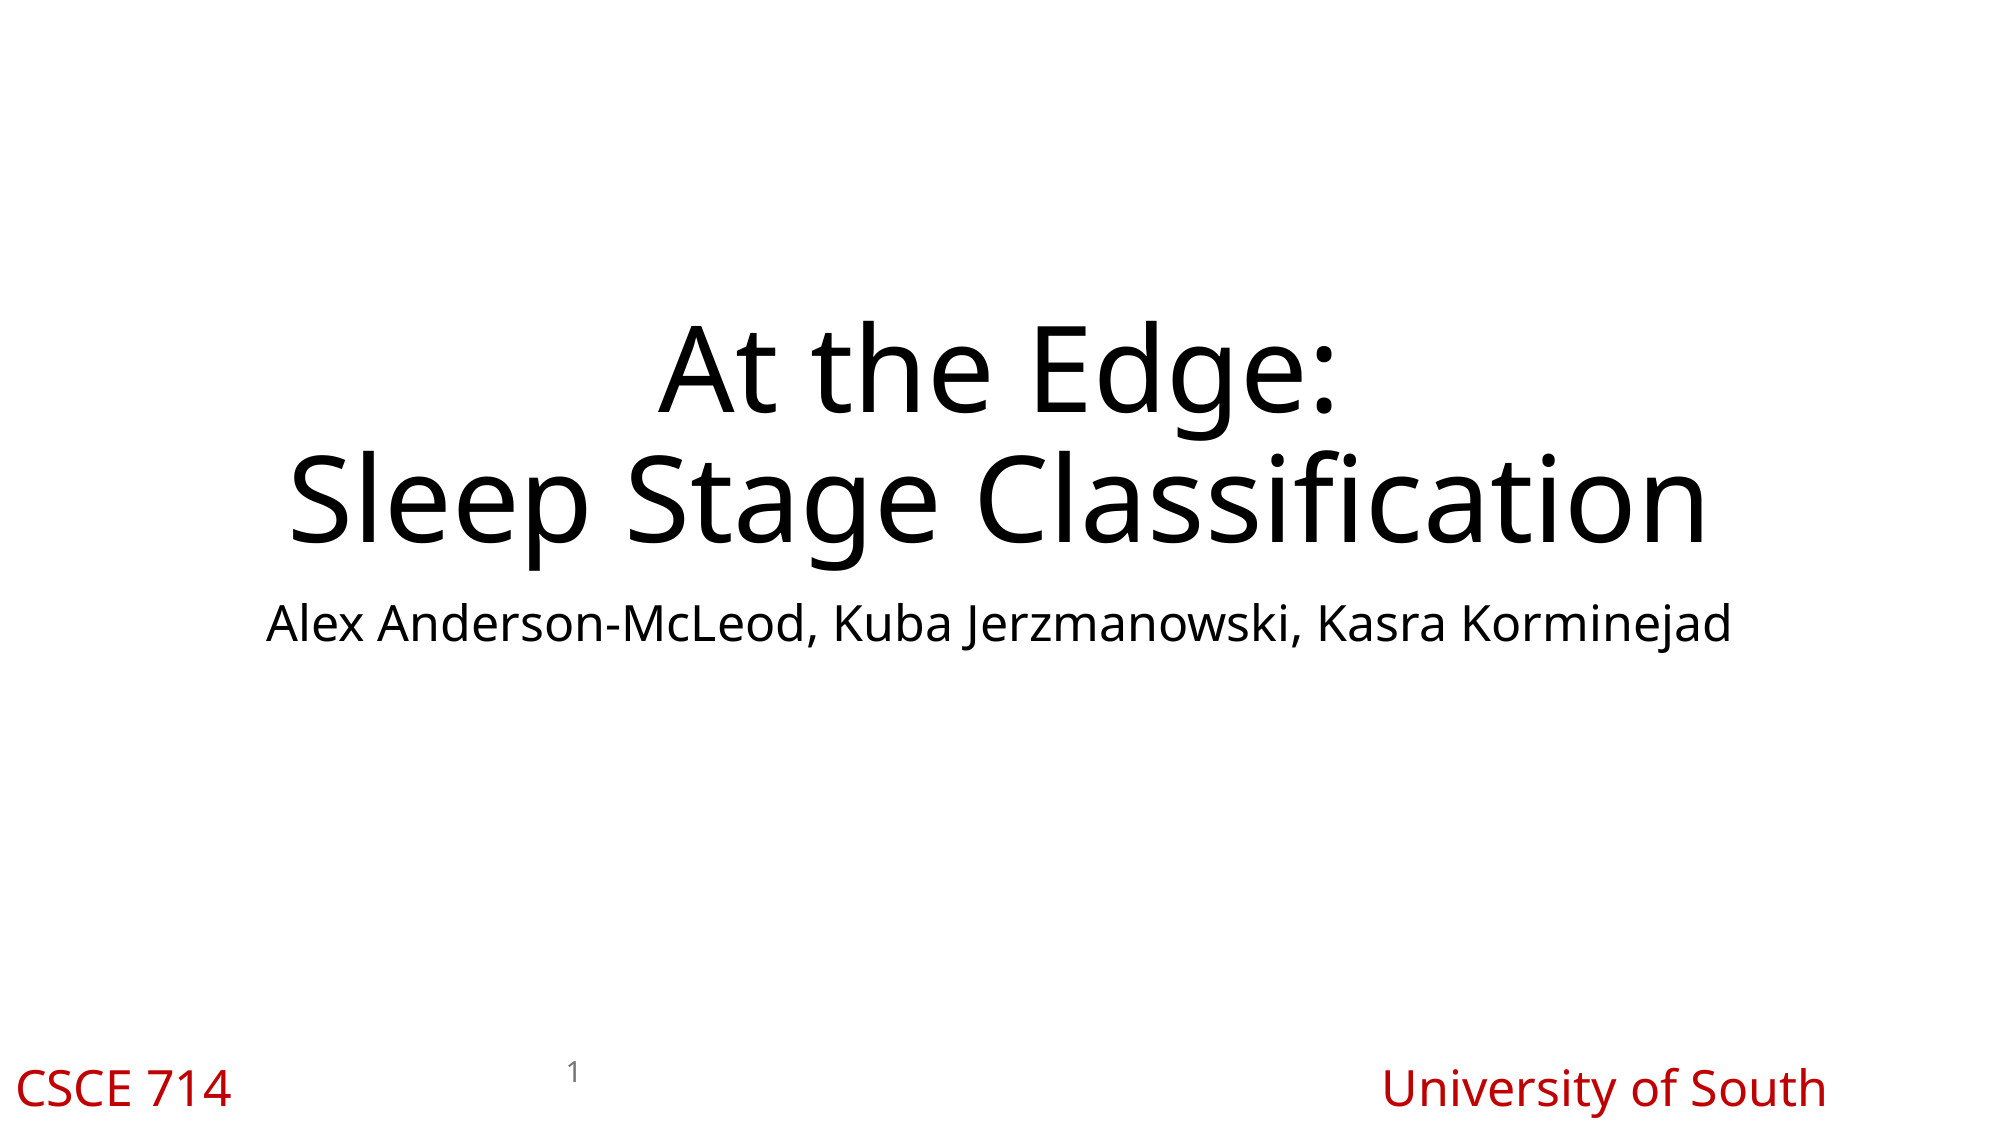

# At the Edge: Sleep Stage Classification
Alex Anderson-McLeod, Kuba Jerzmanowski, Kasra Korminejad
1
CSCE 714
University of South Carolina